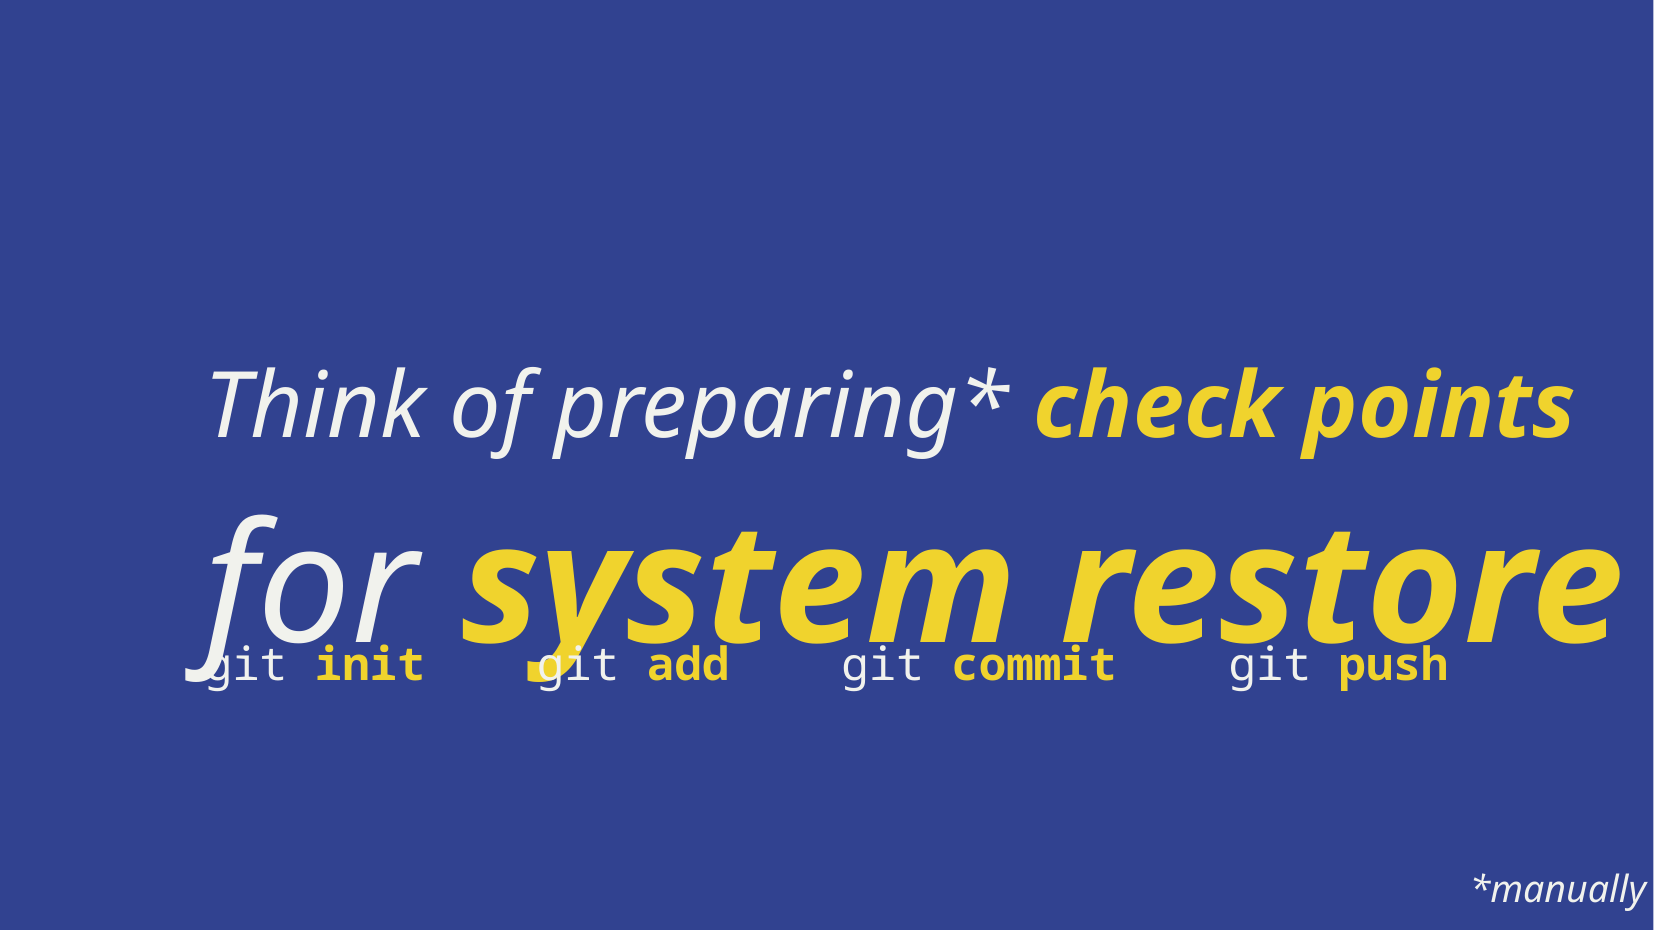

Think of preparing* check points
for system restore
git init
git add
git commit
git push
*manually